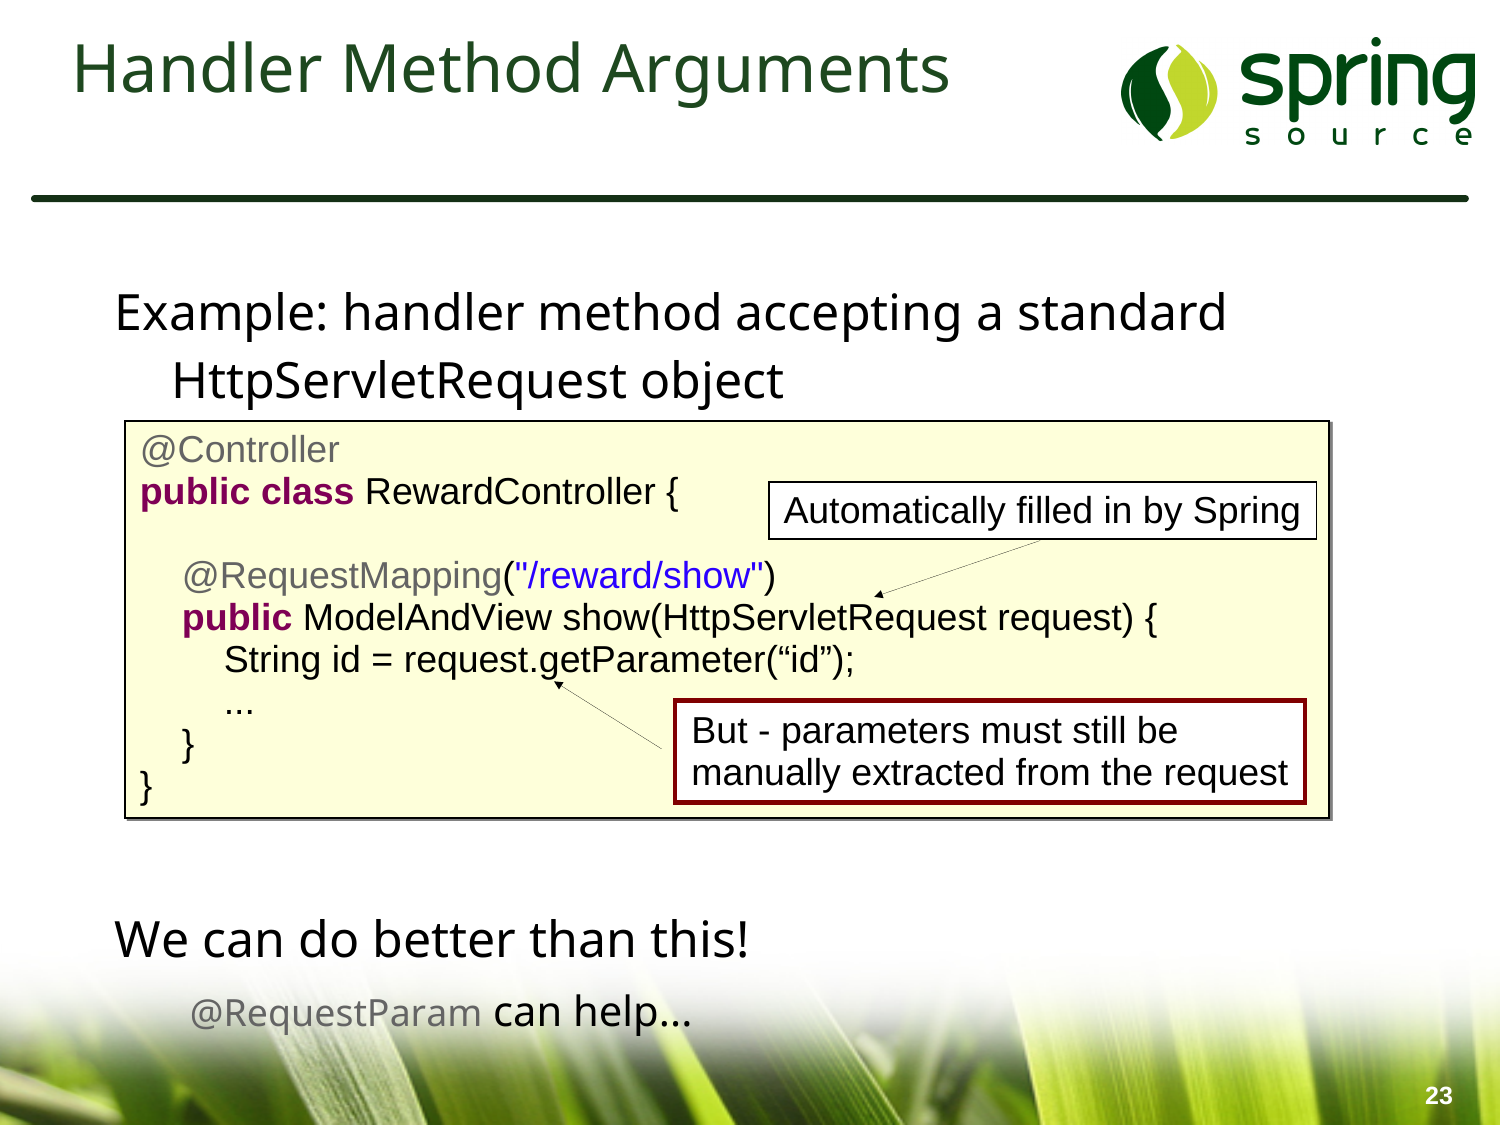

# Handler Method Arguments
Example: handler method accepting a standard HttpServletRequest object
We can do better than this!
@RequestParam can help...
@Controller
public class RewardController {
 @RequestMapping("/reward/show")
 public ModelAndView show(HttpServletRequest request) {
 String id = request.getParameter(“id”);
 ...
 }
}
Automatically filled in by Spring
But - parameters must still be
manually extracted from the request